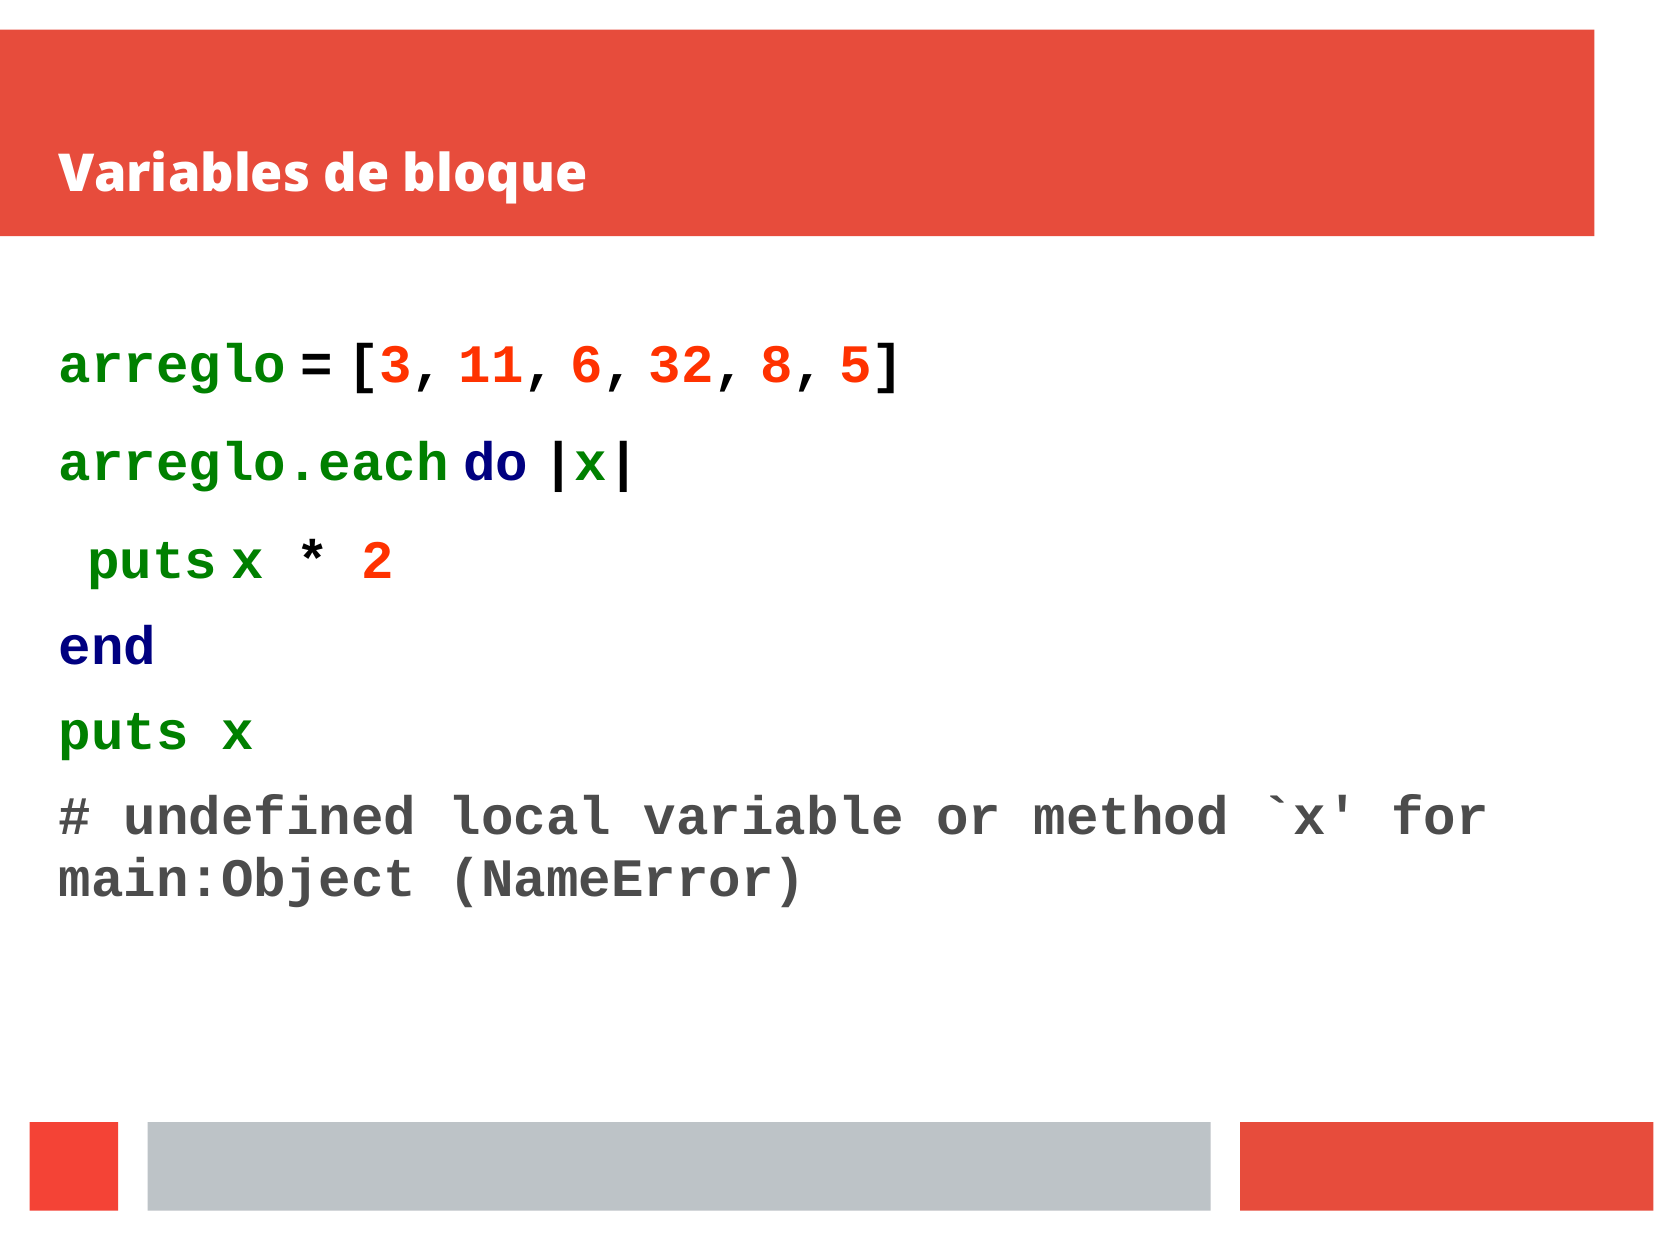

# Variables de bloque
arreglo = [3, 11, 6, 32, 8, 5]
arreglo.each do |x|
 puts x * 2
end
puts x
# undefined local variable or method `x' for main:Object (NameError)